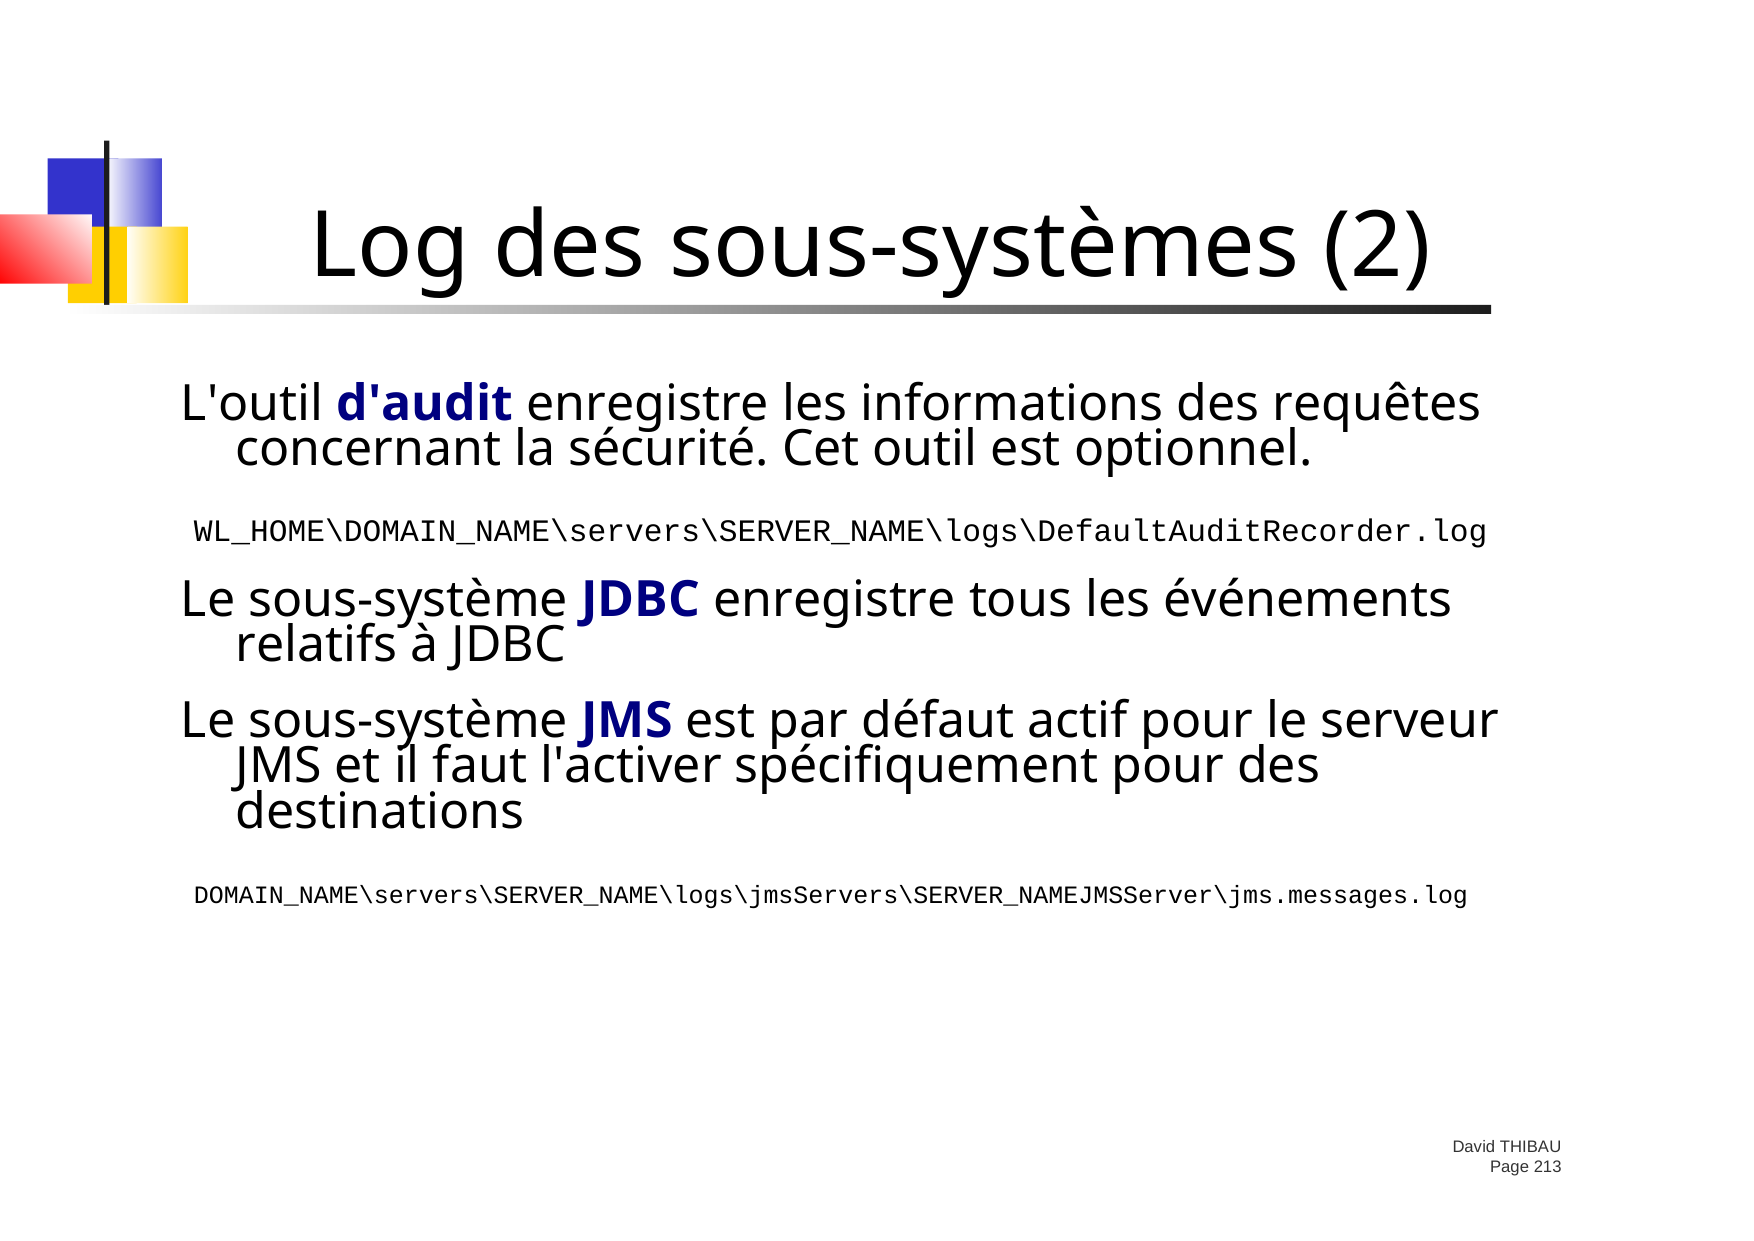

# Log des sous-systèmes (2)
L'outil d'audit enregistre les informations des requêtes concernant la sécurité. Cet outil est optionnel.
 WL_HOME\DOMAIN_NAME\servers\SERVER_NAME\logs\DefaultAuditRecorder.log
Le sous-système JDBC enregistre tous les événements relatifs à JDBC
Le sous-système JMS est par défaut actif pour le serveur JMS et il faut l'activer spécifiquement pour des destinations
 DOMAIN_NAME\servers\SERVER_NAME\logs\jmsServers\SERVER_NAMEJMSServer\jms.messages.log